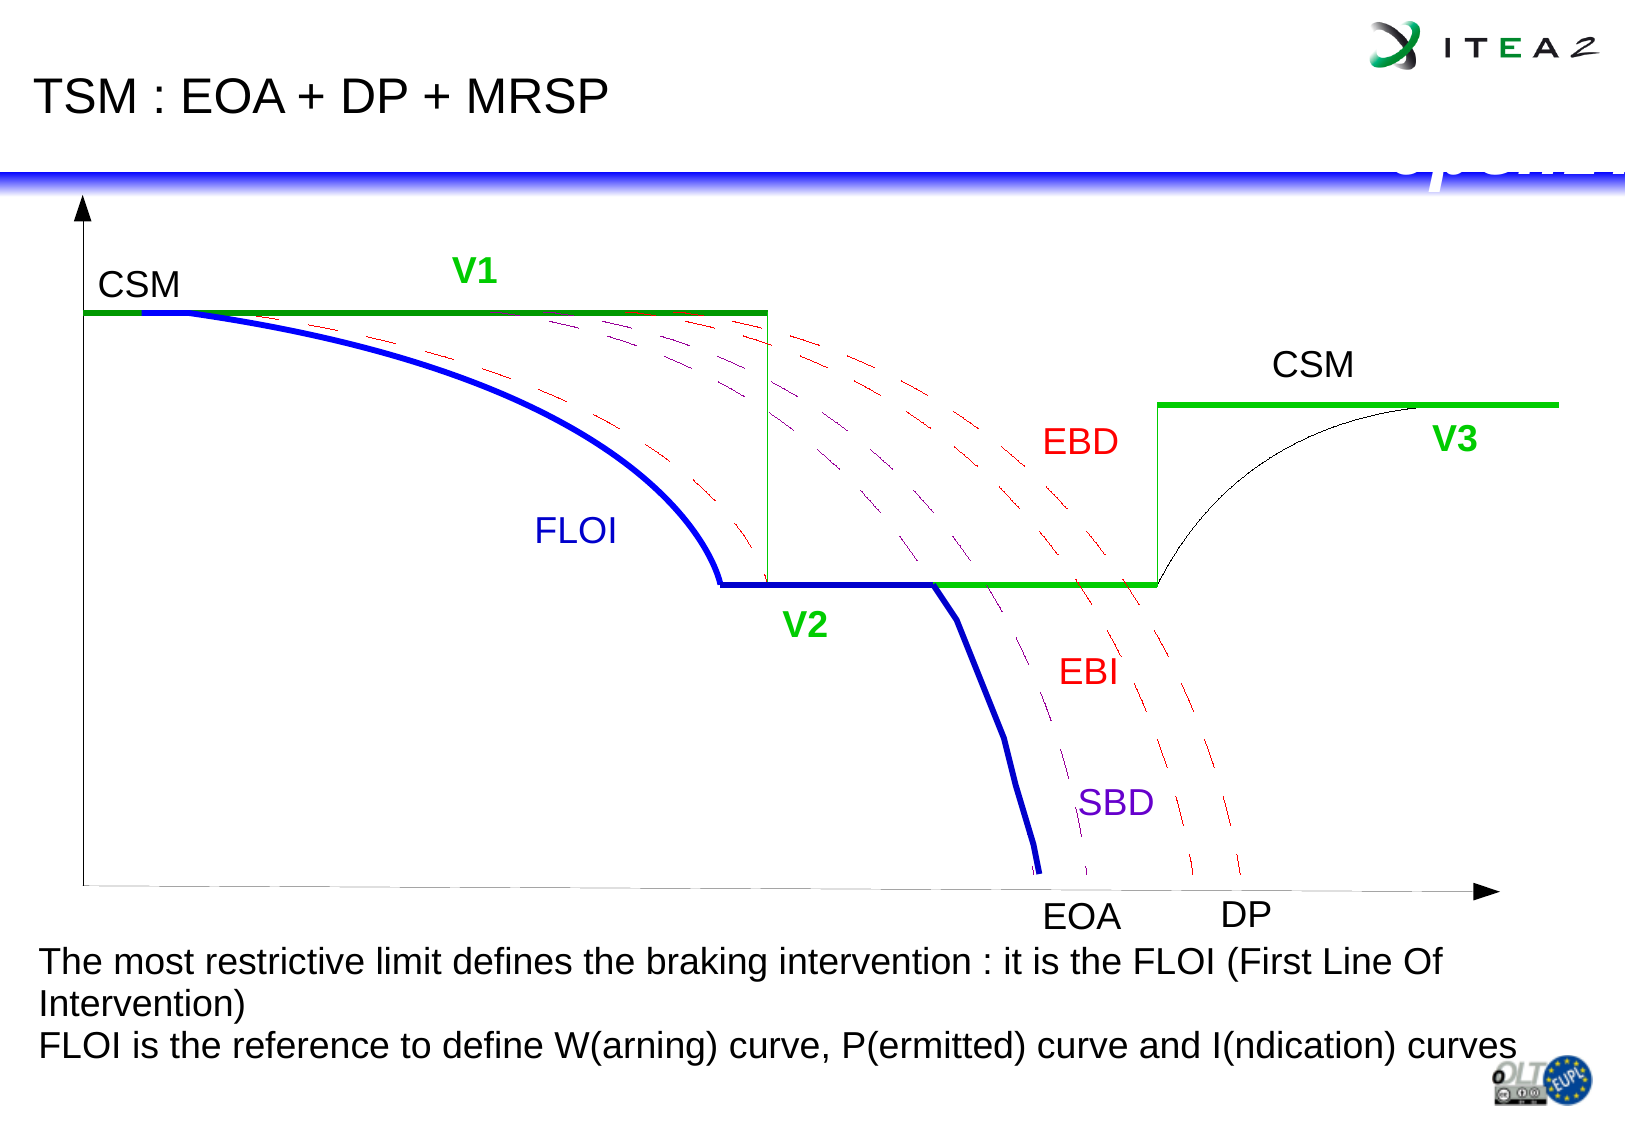

# TSM : EOA + DP + MRSP
V1
CSM
CSM
V3
EBD
FLOI
V2
EBI
SBD
DP
EOA
The most restrictive limit defines the braking intervention : it is the FLOI (First Line Of
Intervention)
FLOI is the reference to define W(arning) curve, P(ermitted) curve and I(ndication) curves